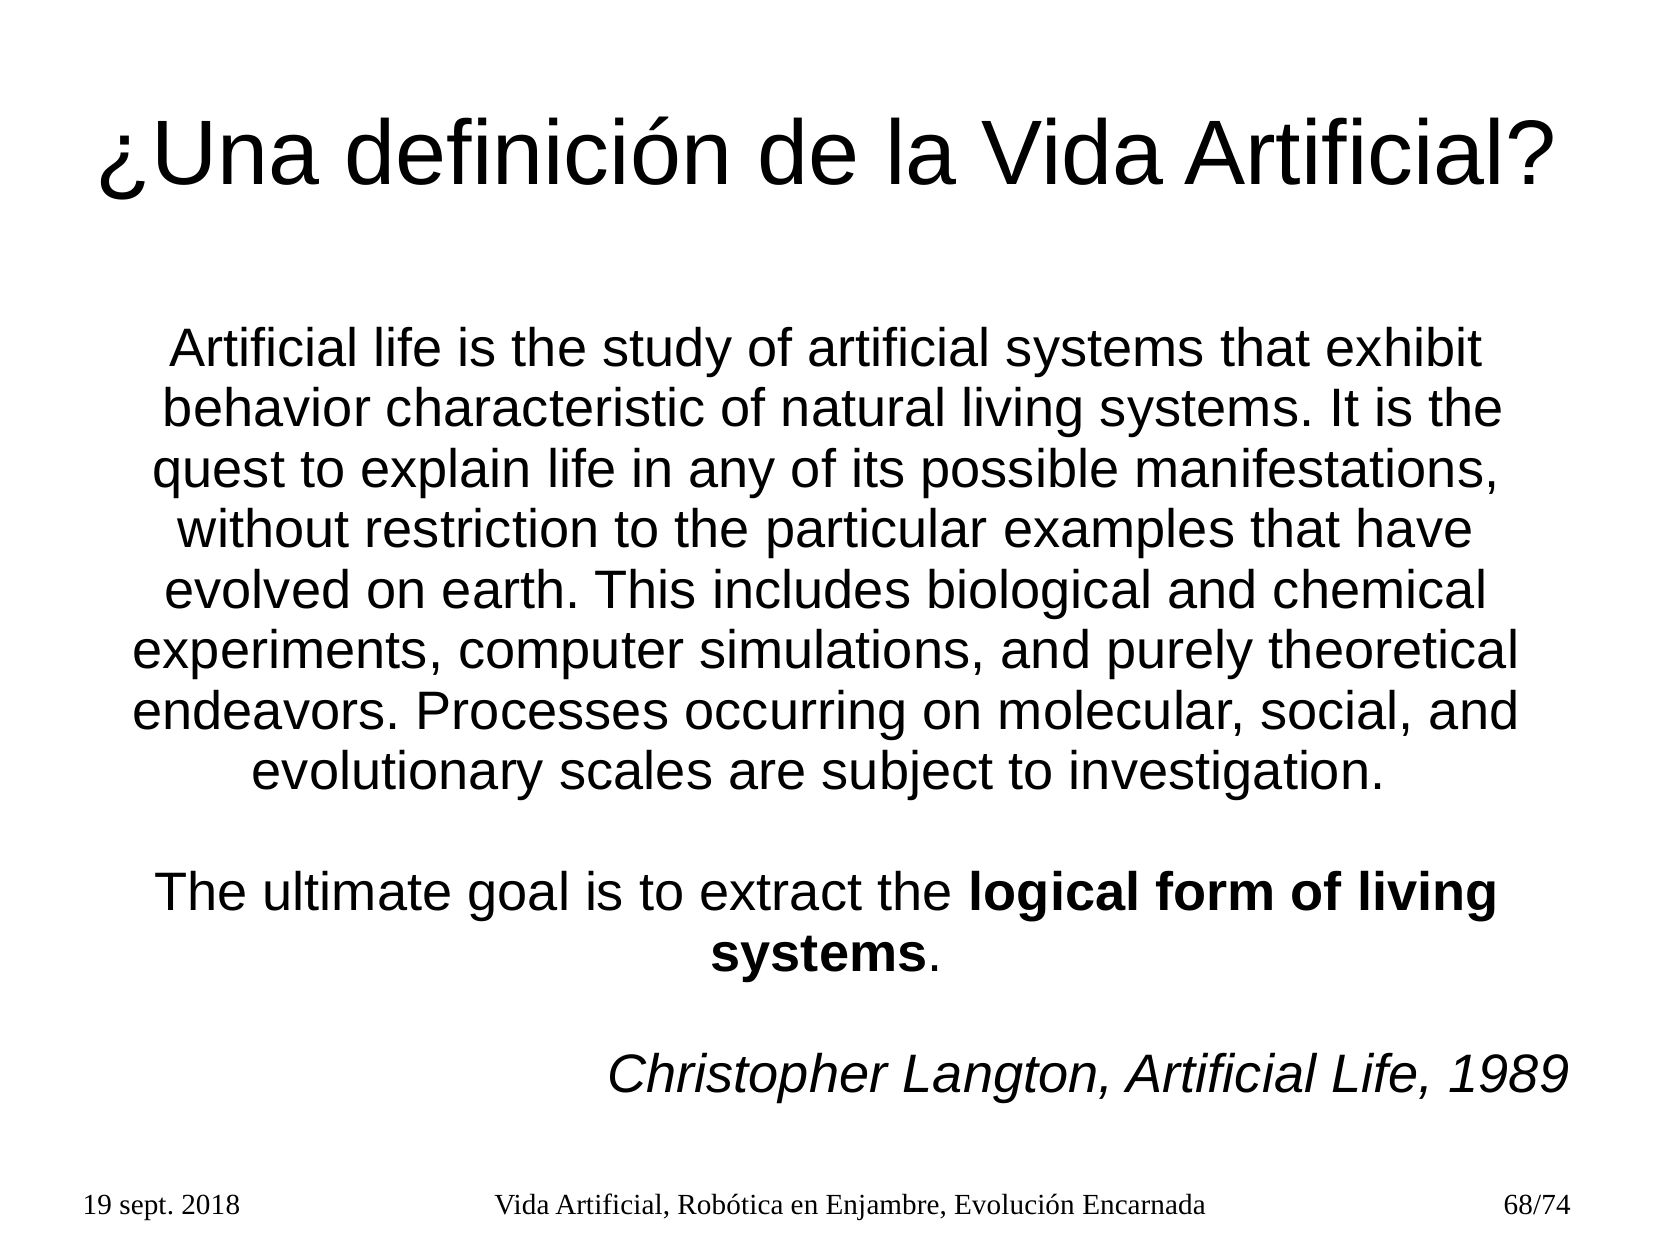

# ¿Una definición de la Vida Artificial?
Artificial life is the study of artificial systems that exhibit
 behavior characteristic of natural living systems. It is the quest to explain life in any of its possible manifestations, without restriction to the particular examples that have evolved on earth. This includes biological and chemical experiments, computer simulations, and purely theoretical endeavors. Processes occurring on molecular, social, and evolutionary scales are subject to investigation.
The ultimate goal is to extract the logical form of living systems.
Christopher Langton, Artificial Life, 1989
19 sept. 2018
Vida Artificial, Robótica en Enjambre, Evolución Encarnada
68